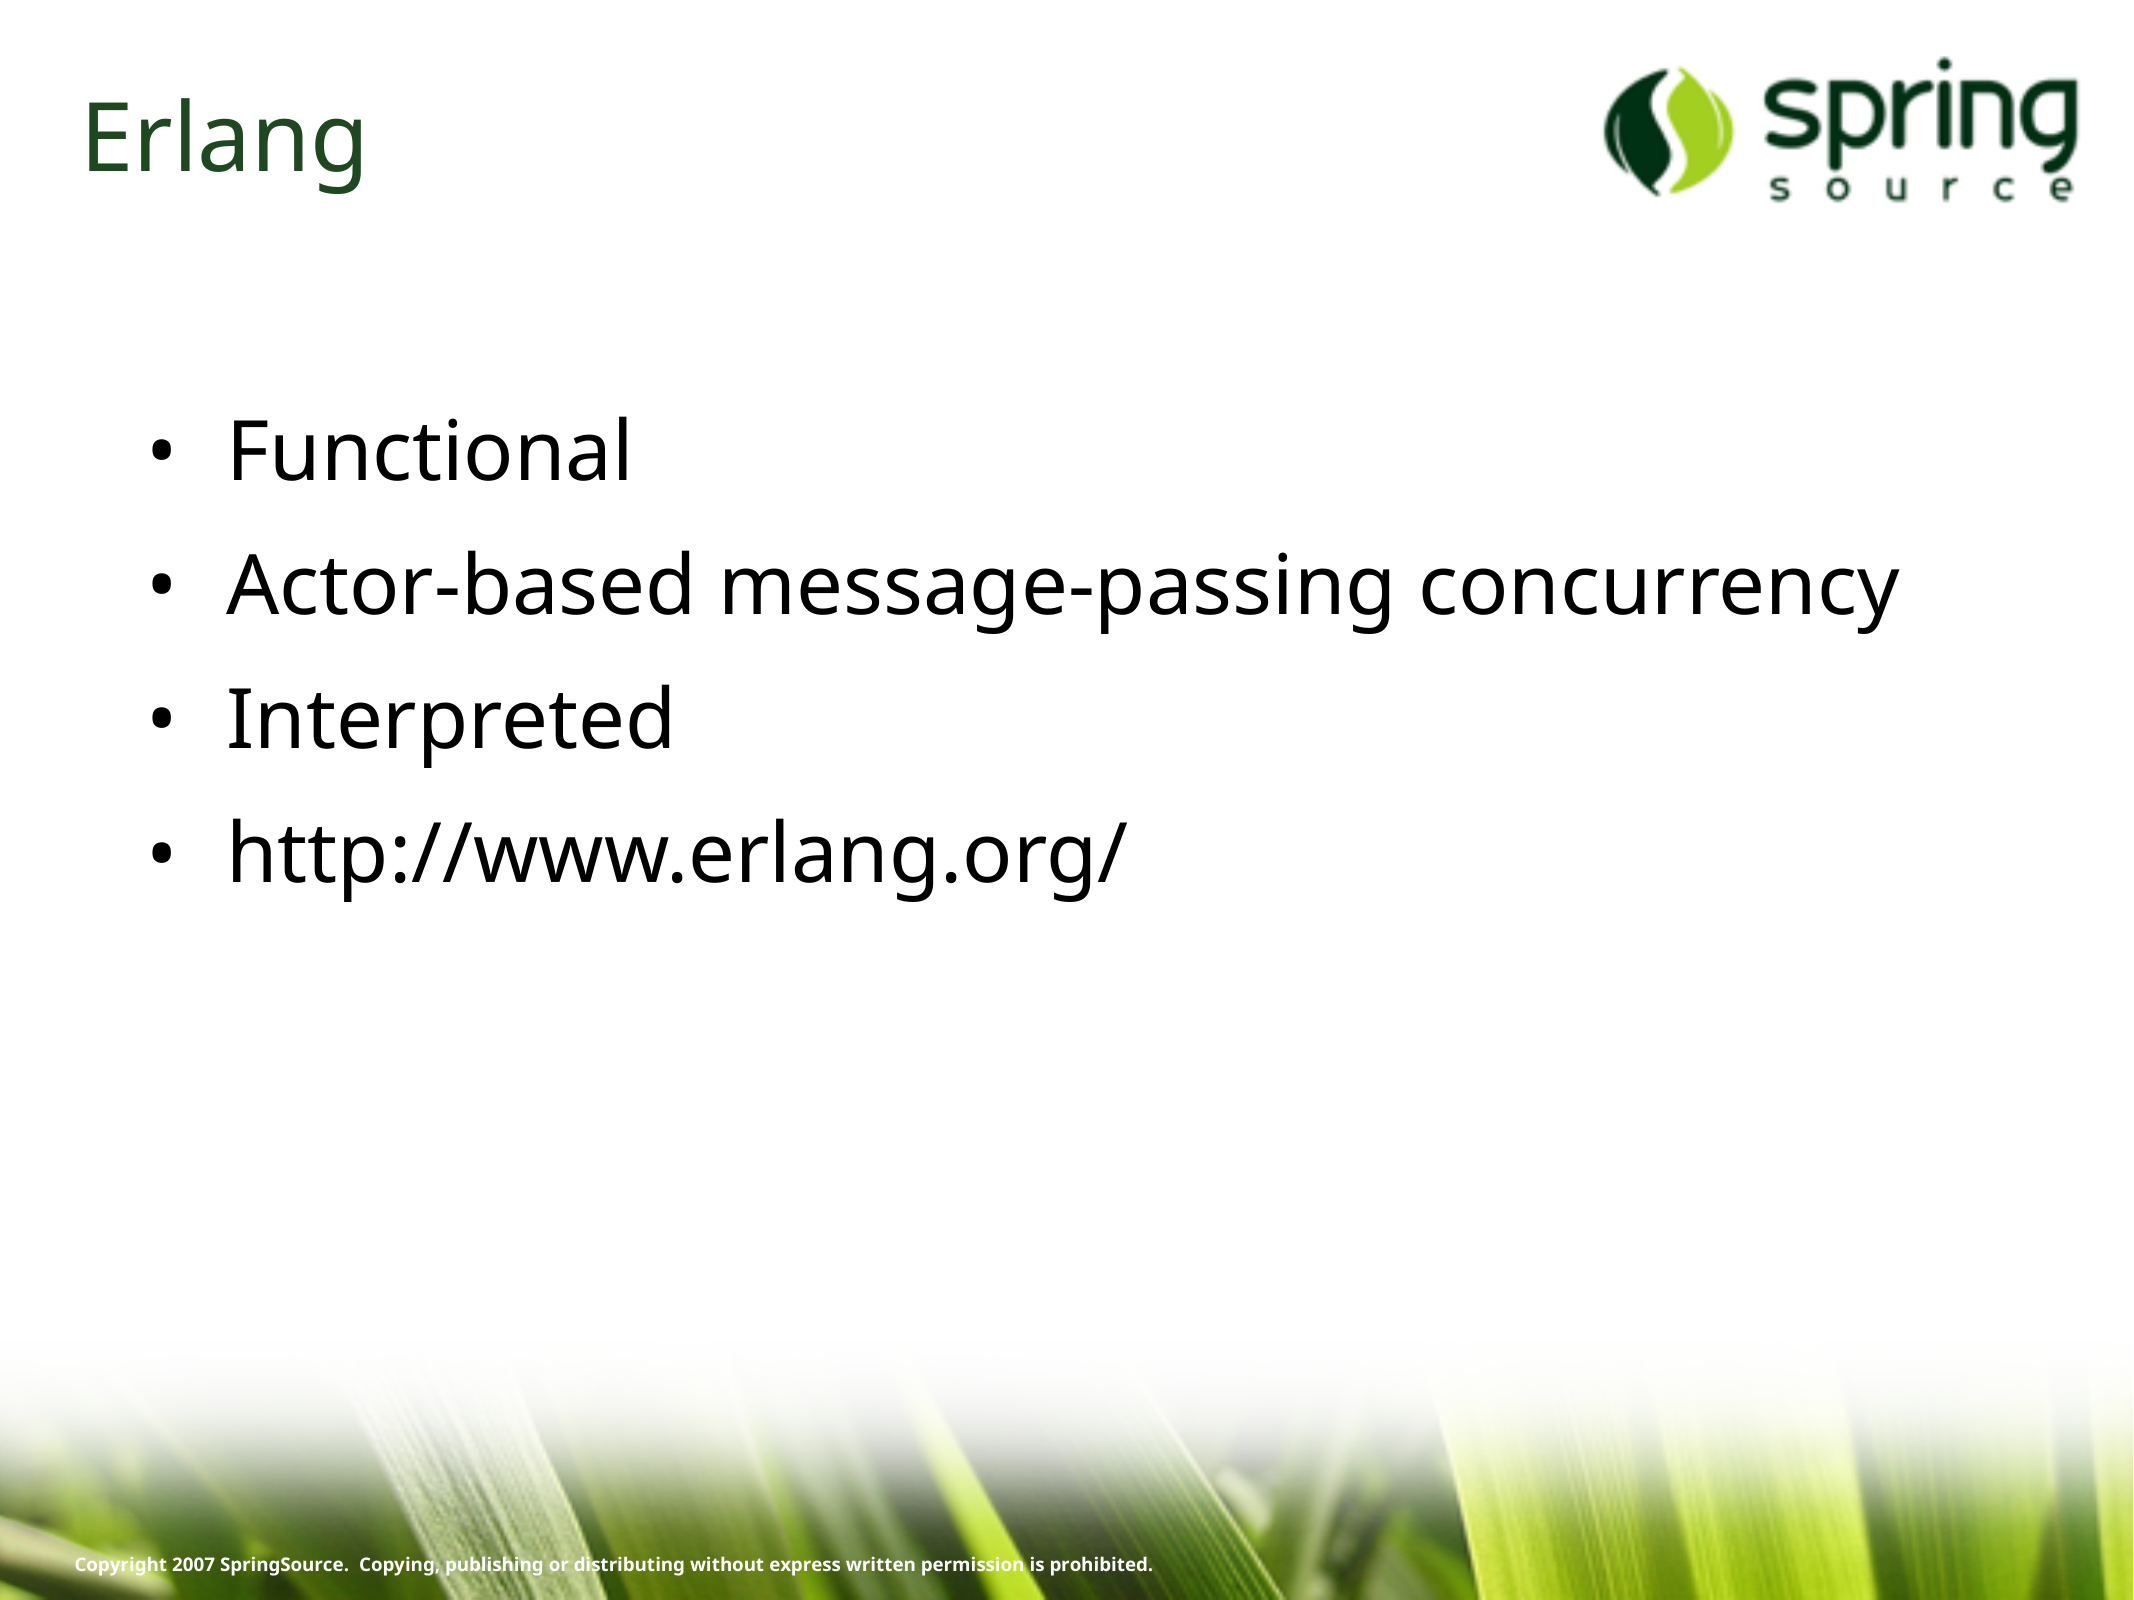

# Erlang
Functional
Actor-based message-passing concurrency
Interpreted
http://www.erlang.org/